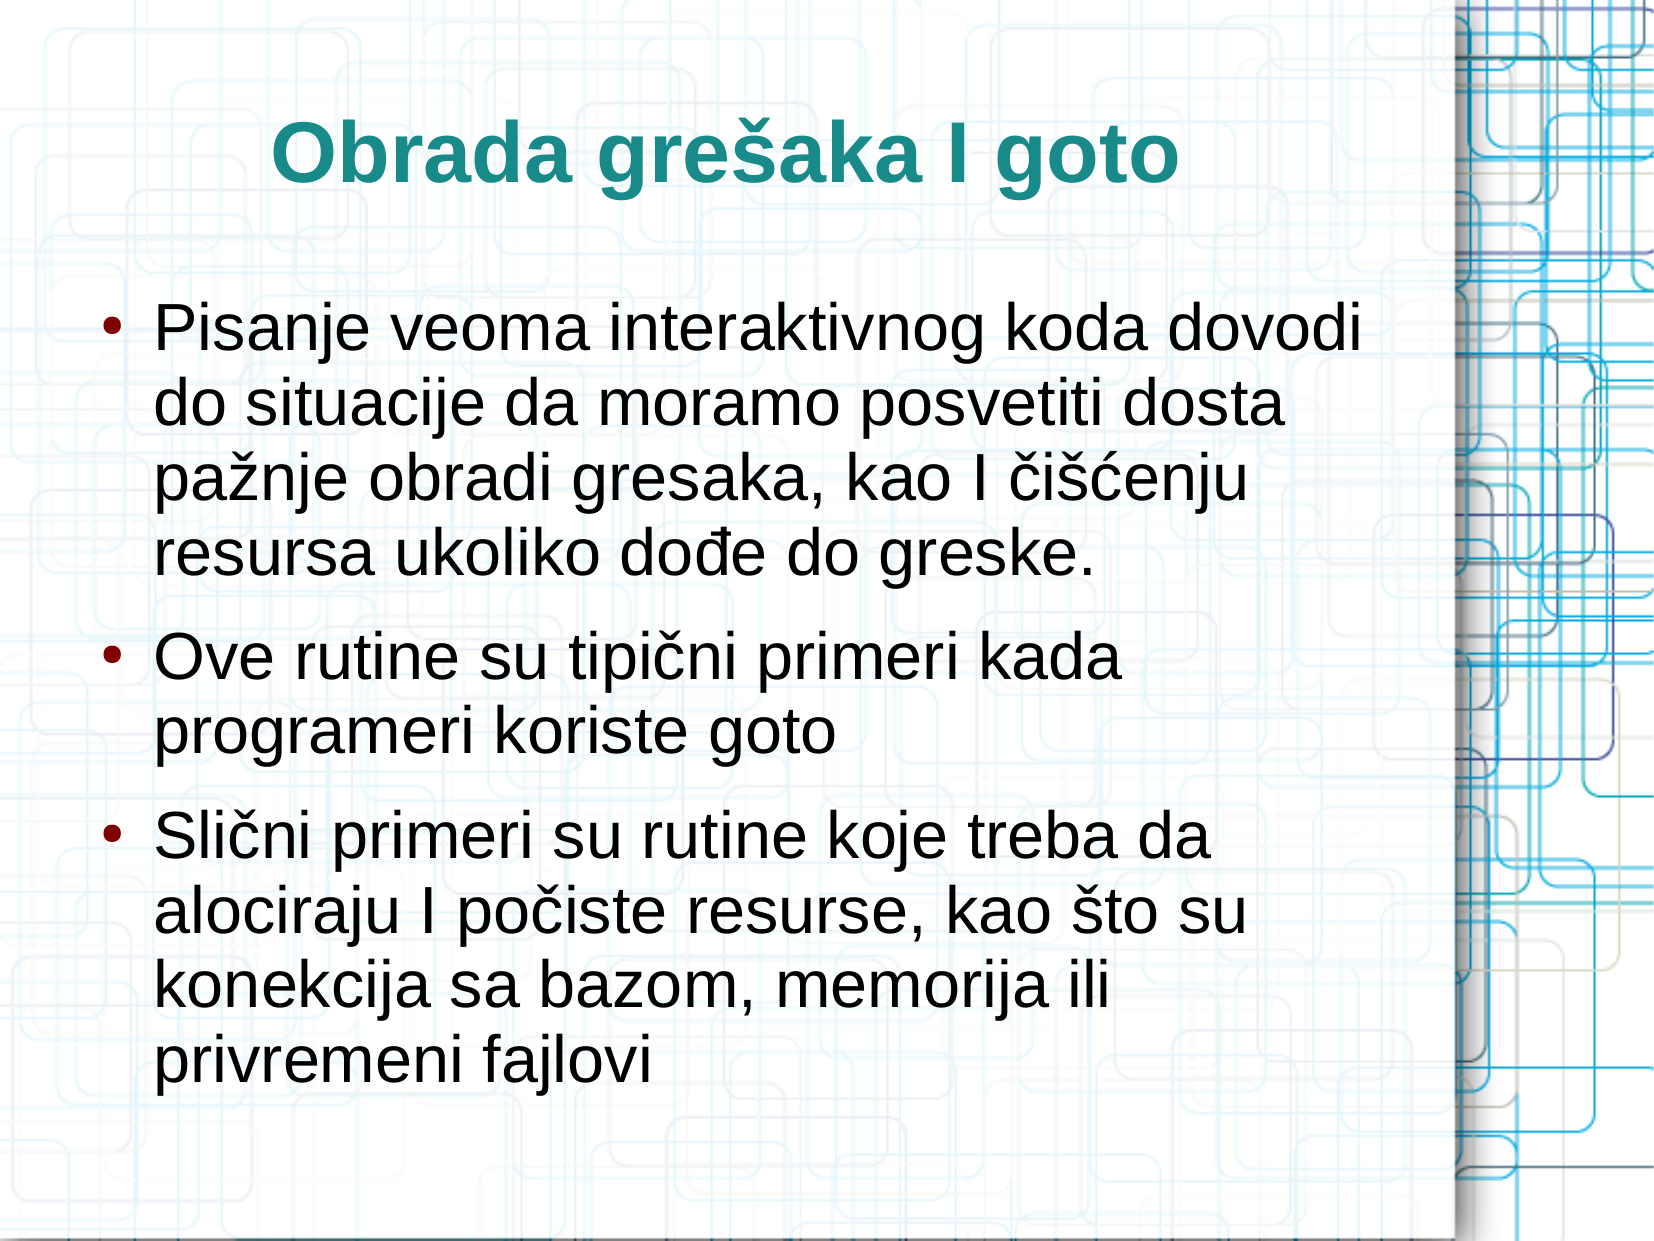

# Obrada grešaka I goto
Pisanje veoma interaktivnog koda dovodi do situacije da moramo posvetiti dosta pažnje obradi gresaka, kao I čišćenju resursa ukoliko dođe do greske.
Ove rutine su tipični primeri kada programeri koriste goto
Slični primeri su rutine koje treba da alociraju I počiste resurse, kao što su konekcija sa bazom, memorija ili privremeni fajlovi